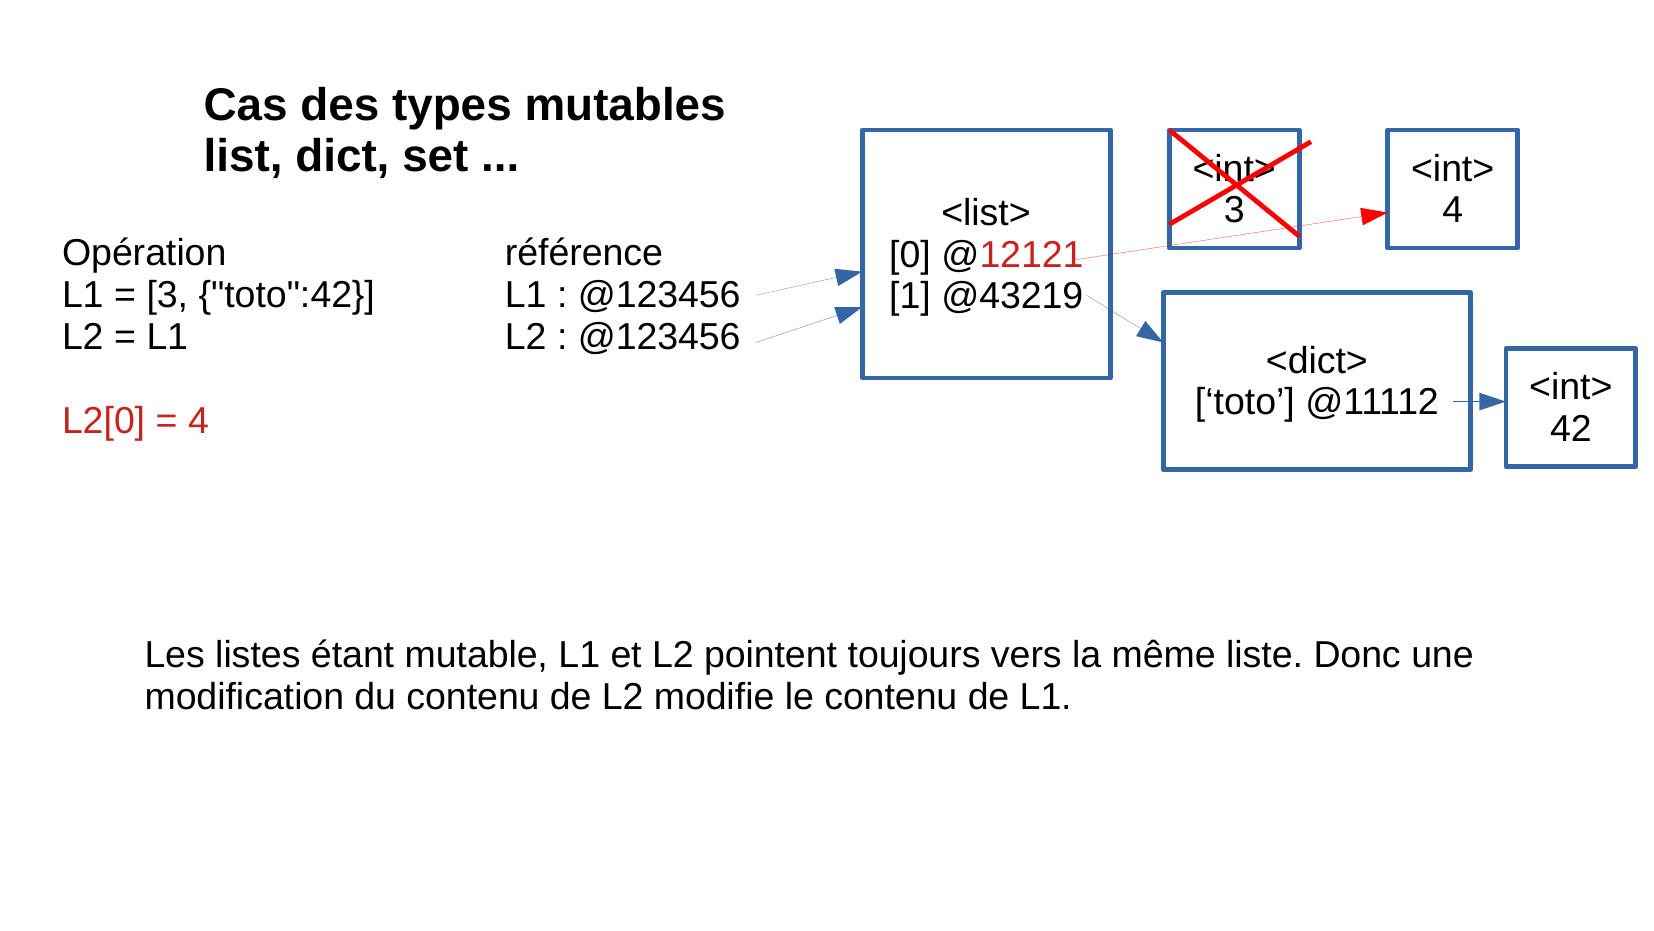

Cas des types mutables
list, dict, set ...
<list>
[0] @12121
[1] @43219
<int>
3
<int>
4
Opération				référence
L1 = [3, {"toto":42}]		L1 : @123456
L2 = L1					L2 : @123456
L2[0] = 4
<dict>
[‘toto’] @11112
<int>
42
Les listes étant mutable, L1 et L2 pointent toujours vers la même liste. Donc une
modification du contenu de L2 modifie le contenu de L1.